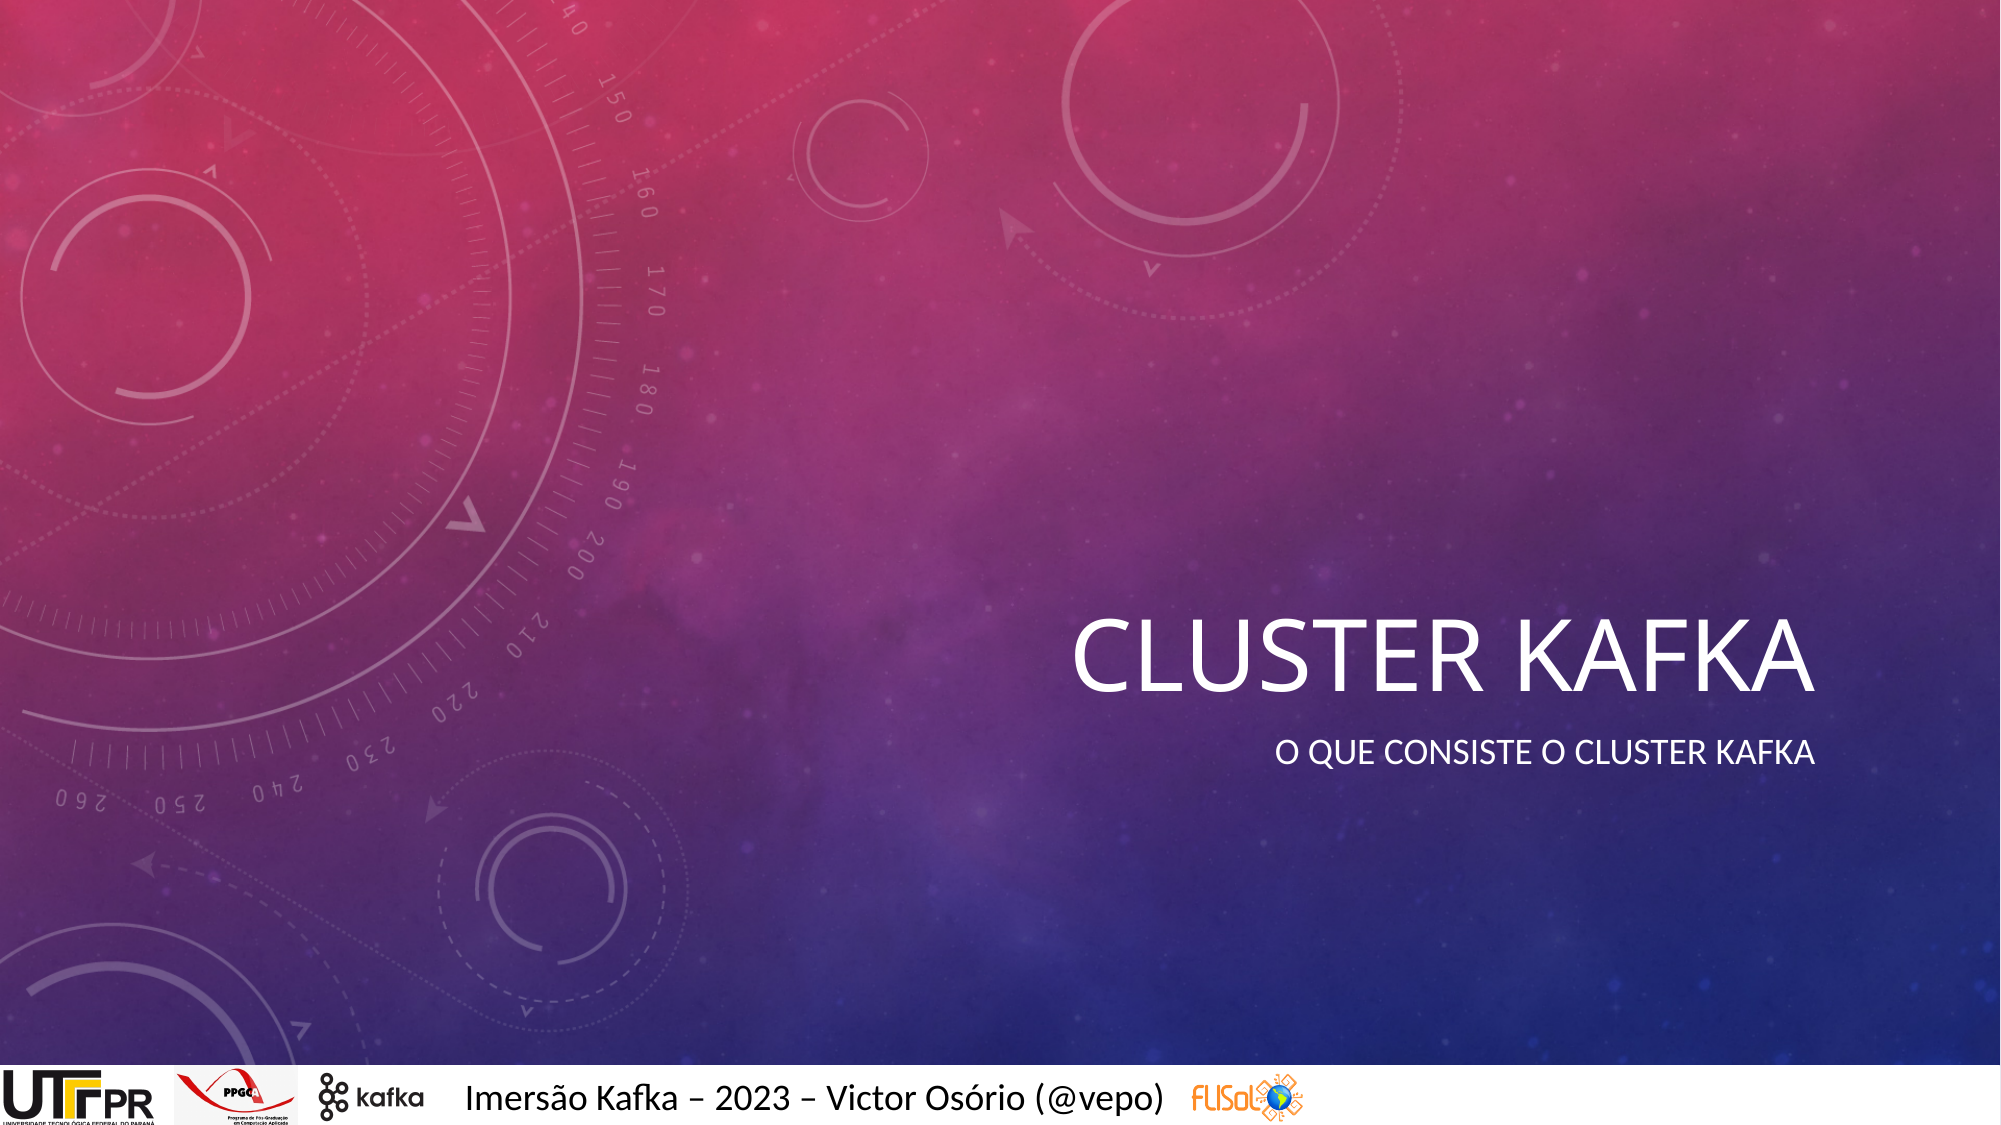

# Cluster Kafka
O que consiste o Cluster Kafka